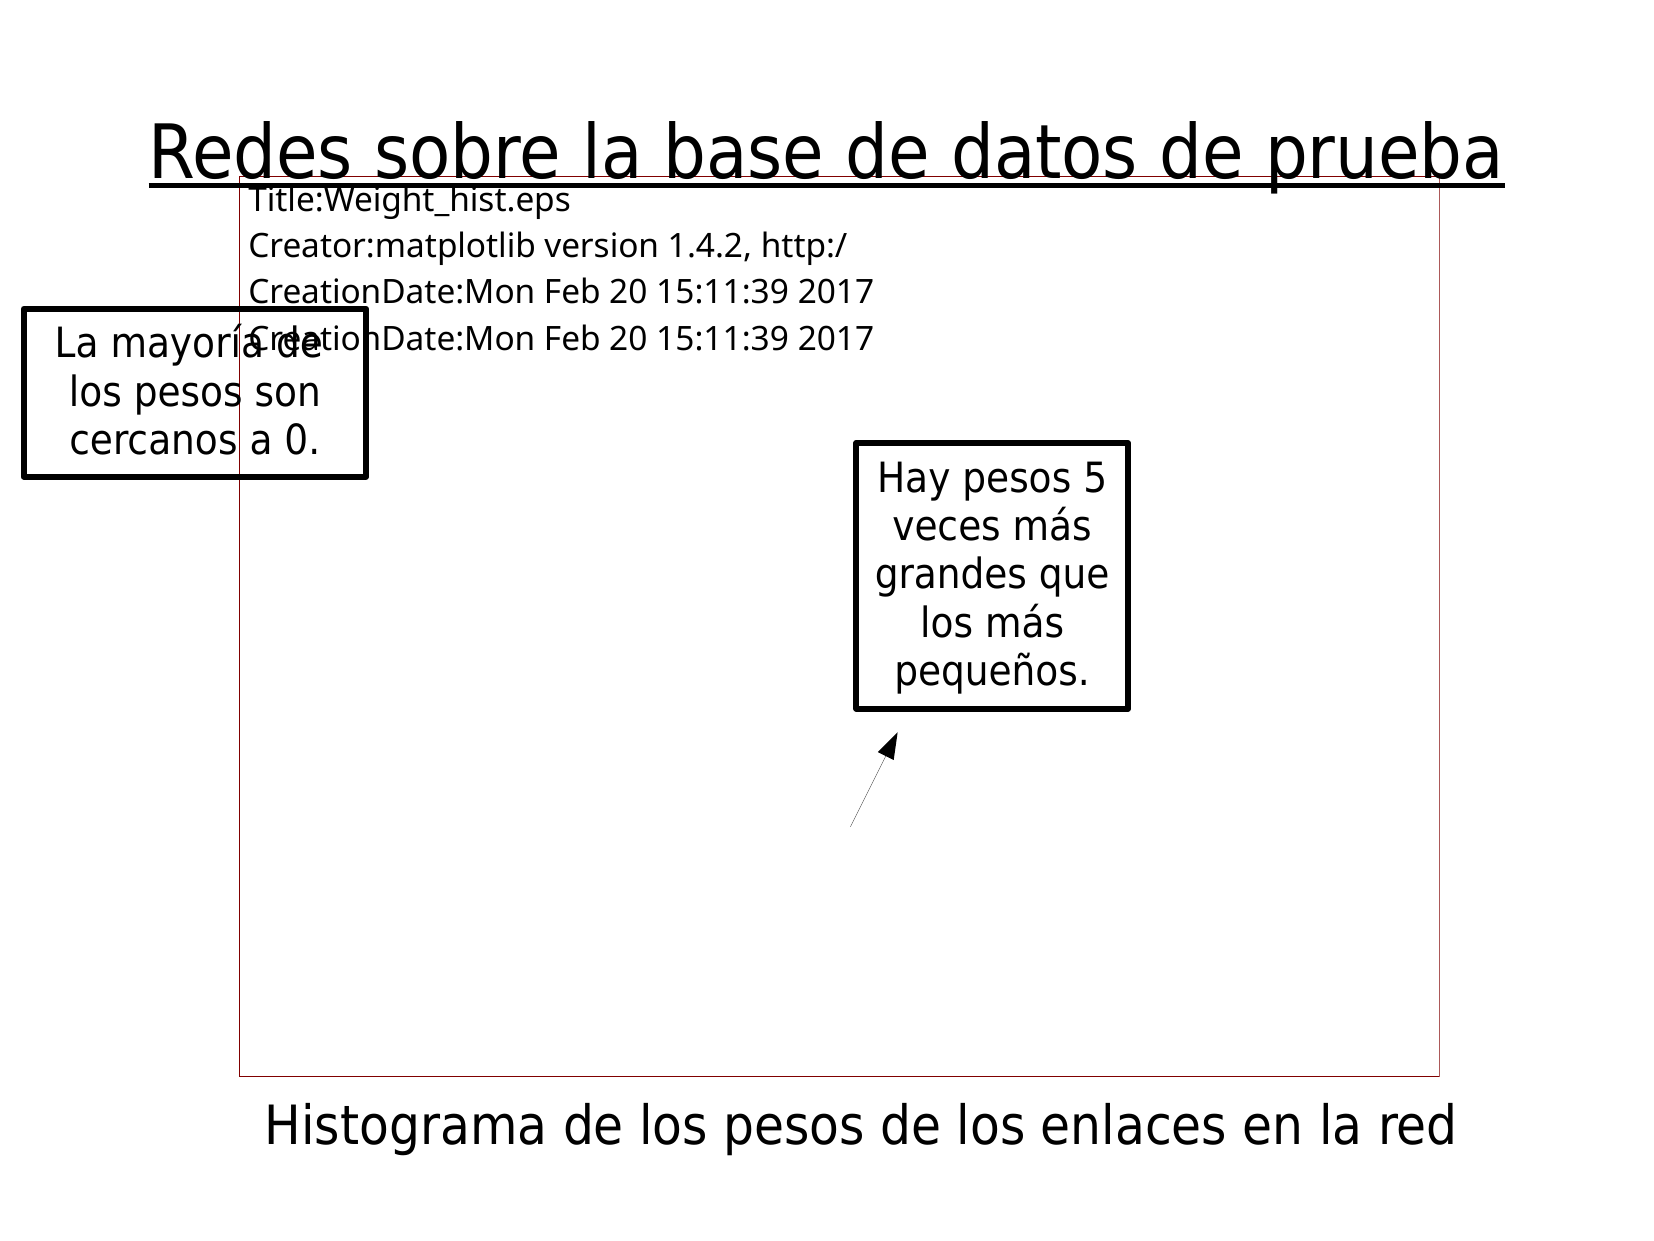

# Redes sobre la base de datos de prueba
La mayoría de los pesos son cercanos a 0.
Hay pesos 5 veces más grandes que los más pequeños.
Histograma de los pesos de los enlaces en la red